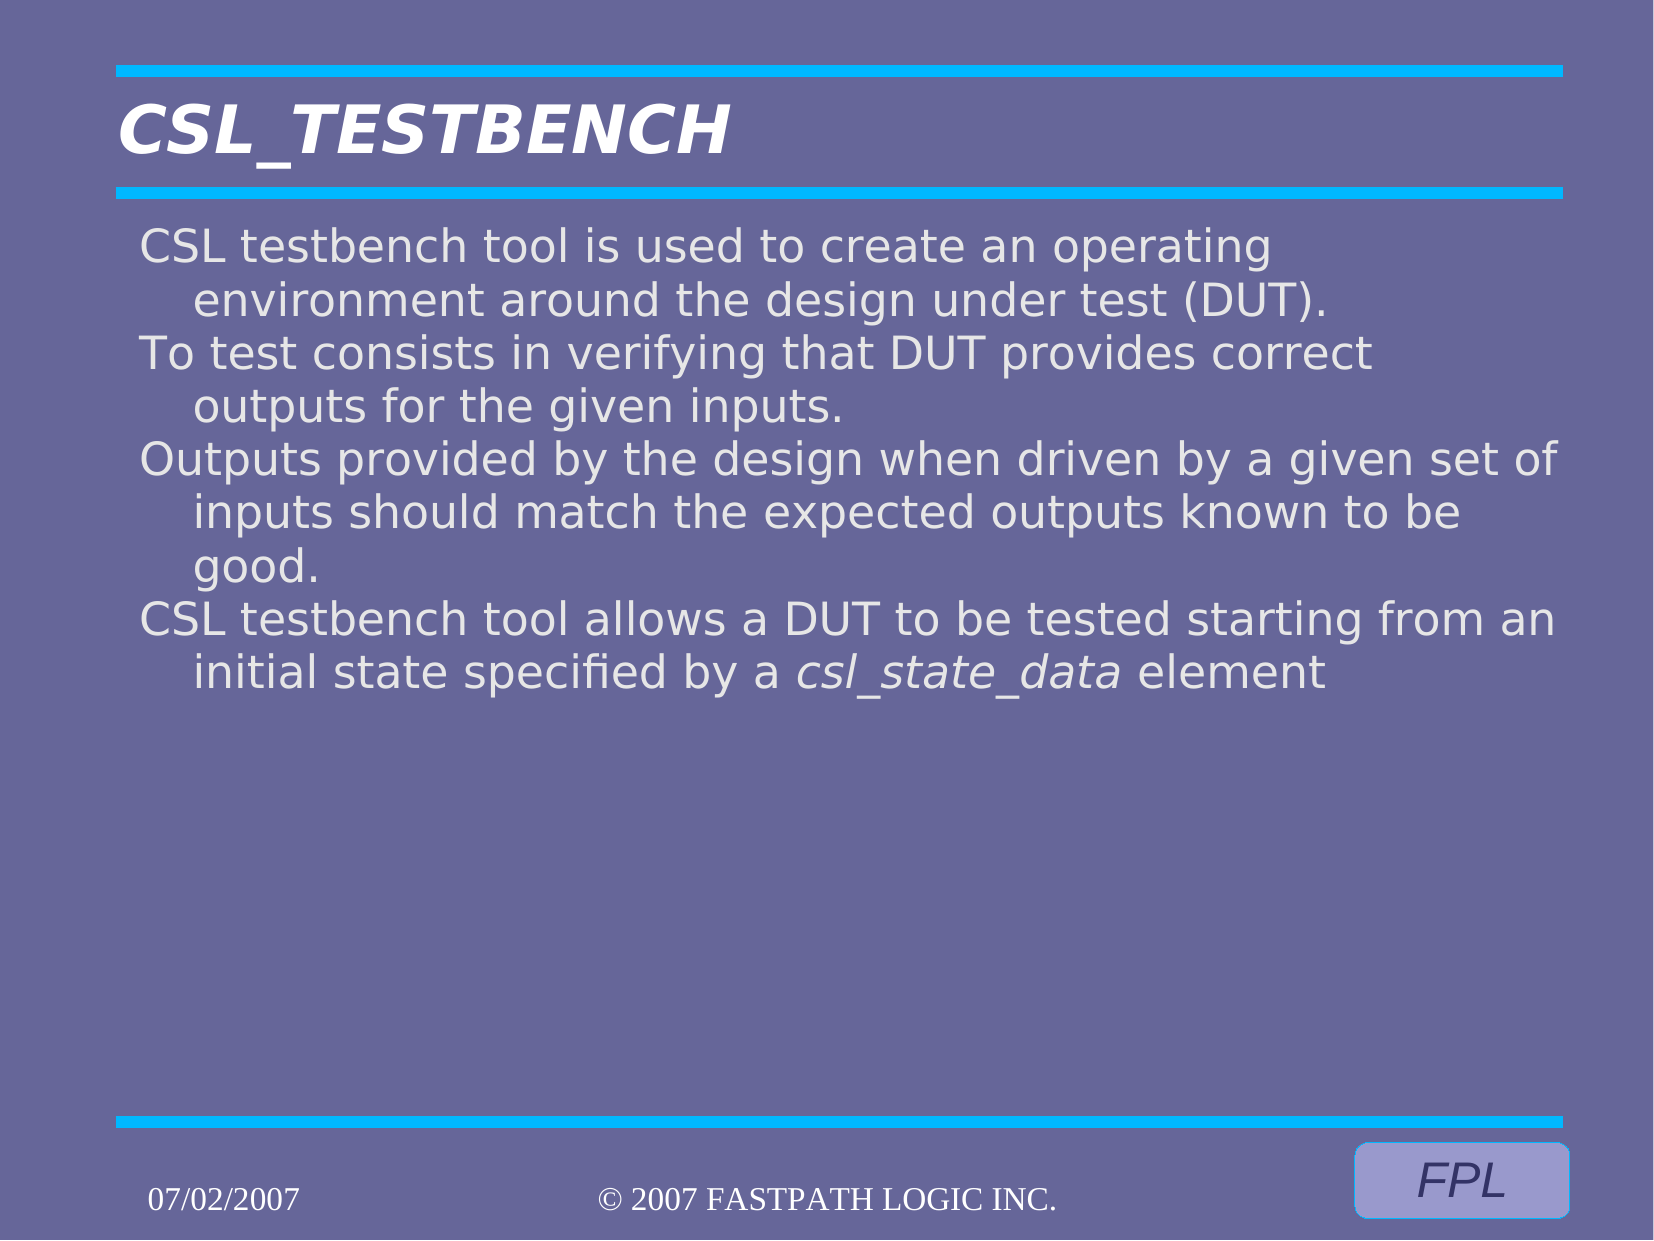

# CSL_TESTBENCH
CSL testbench tool is used to create an operating environment around the design under test (DUT).
To test consists in verifying that DUT provides correct outputs for the given inputs.
Outputs provided by the design when driven by a given set of inputs should match the expected outputs known to be good.
CSL testbench tool allows a DUT to be tested starting from an initial state specified by a csl_state_data element
07/02/2007
© 2007 FASTPATH LOGIC INC.